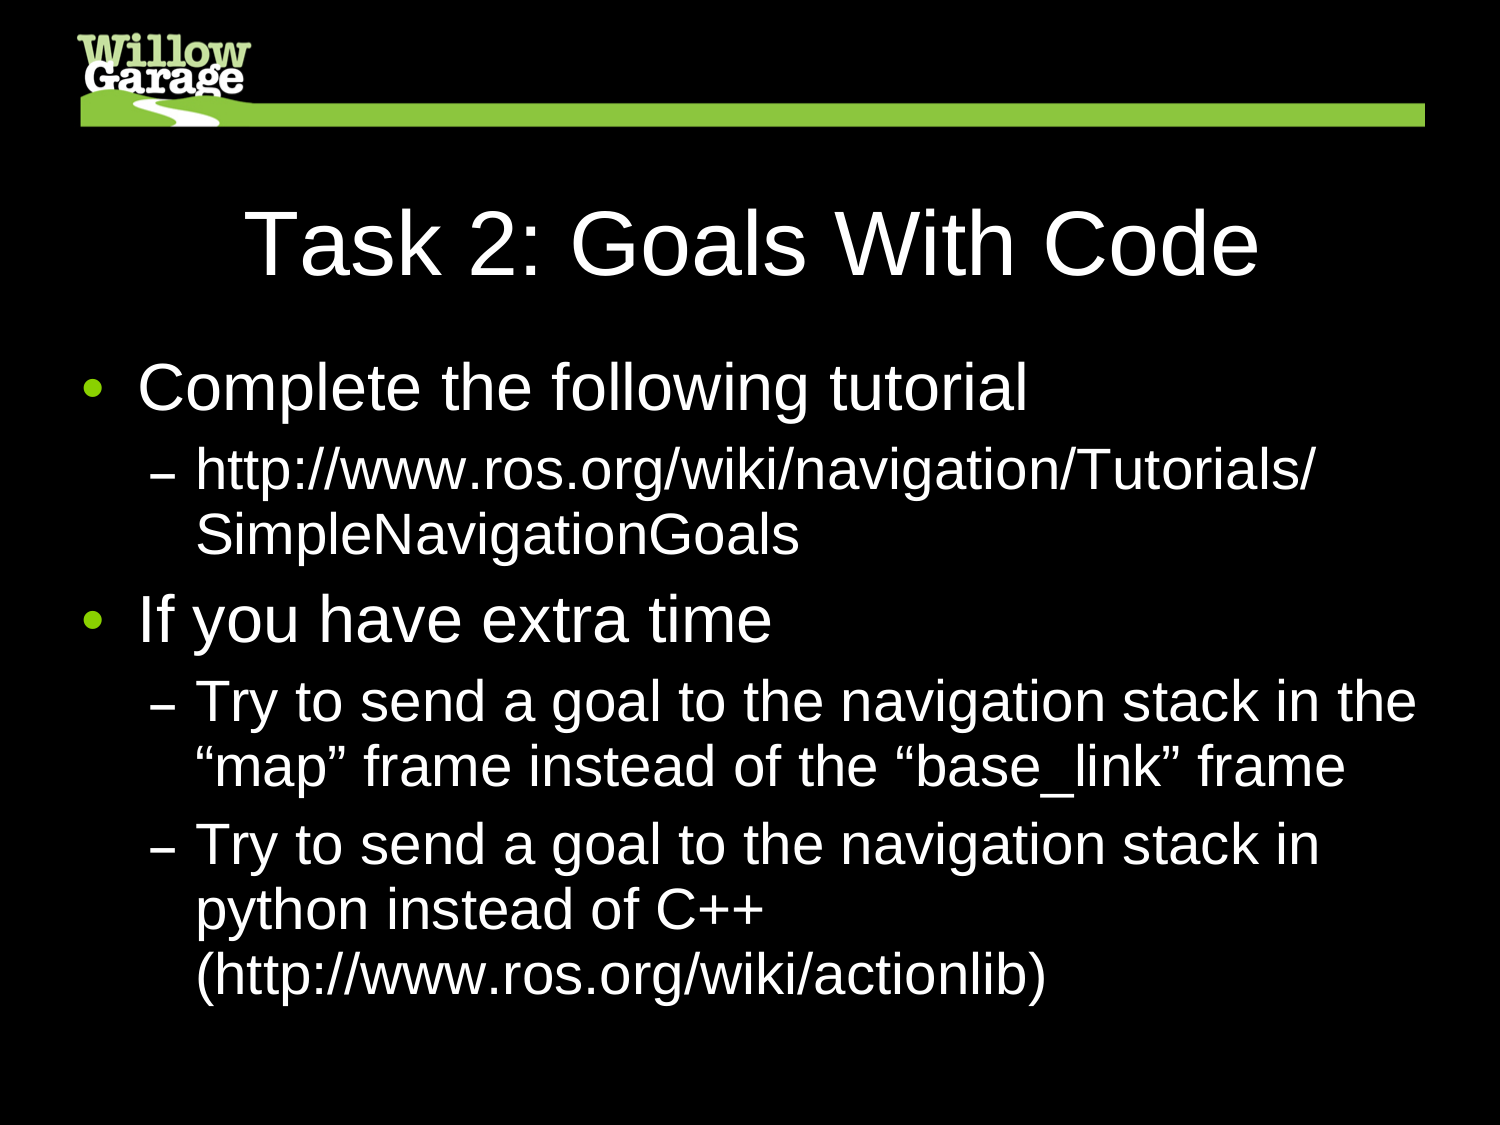

# Task 2: Goals With Code
Complete the following tutorial
http://www.ros.org/wiki/navigation/Tutorials/SimpleNavigationGoals
If you have extra time
Try to send a goal to the navigation stack in the “map” frame instead of the “base_link” frame
Try to send a goal to the navigation stack in python instead of C++ (http://www.ros.org/wiki/actionlib)
16